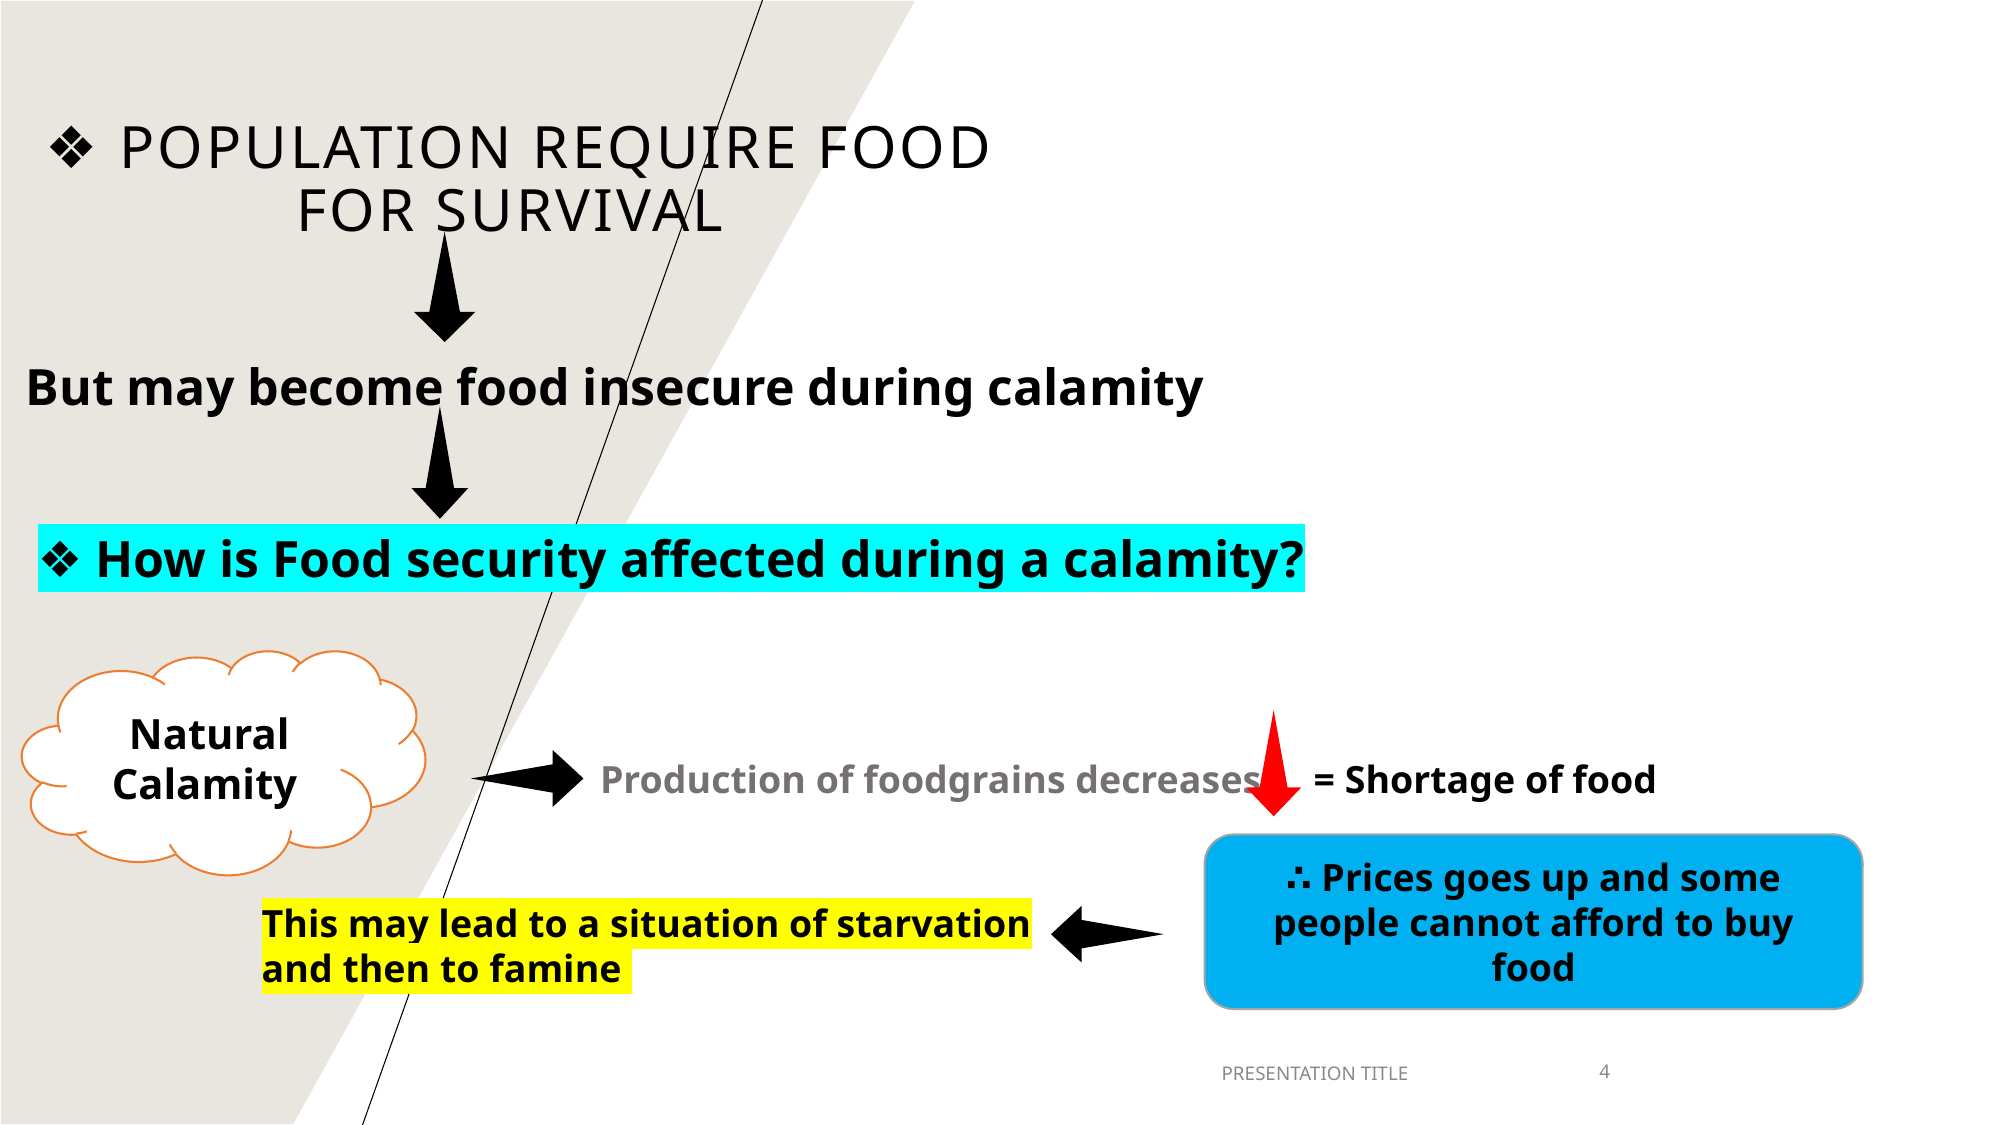

# ❖ Population require food for survival ​
But may become food insecure during calamity
❖ How is Food security affected during a calamity?
Natural Calamity
= Shortage of food
Production of foodgrains decreases
∴ Prices goes up and some people cannot afford to buy food
This may lead to a situation of starvation and then to famine
PRESENTATION TITLE